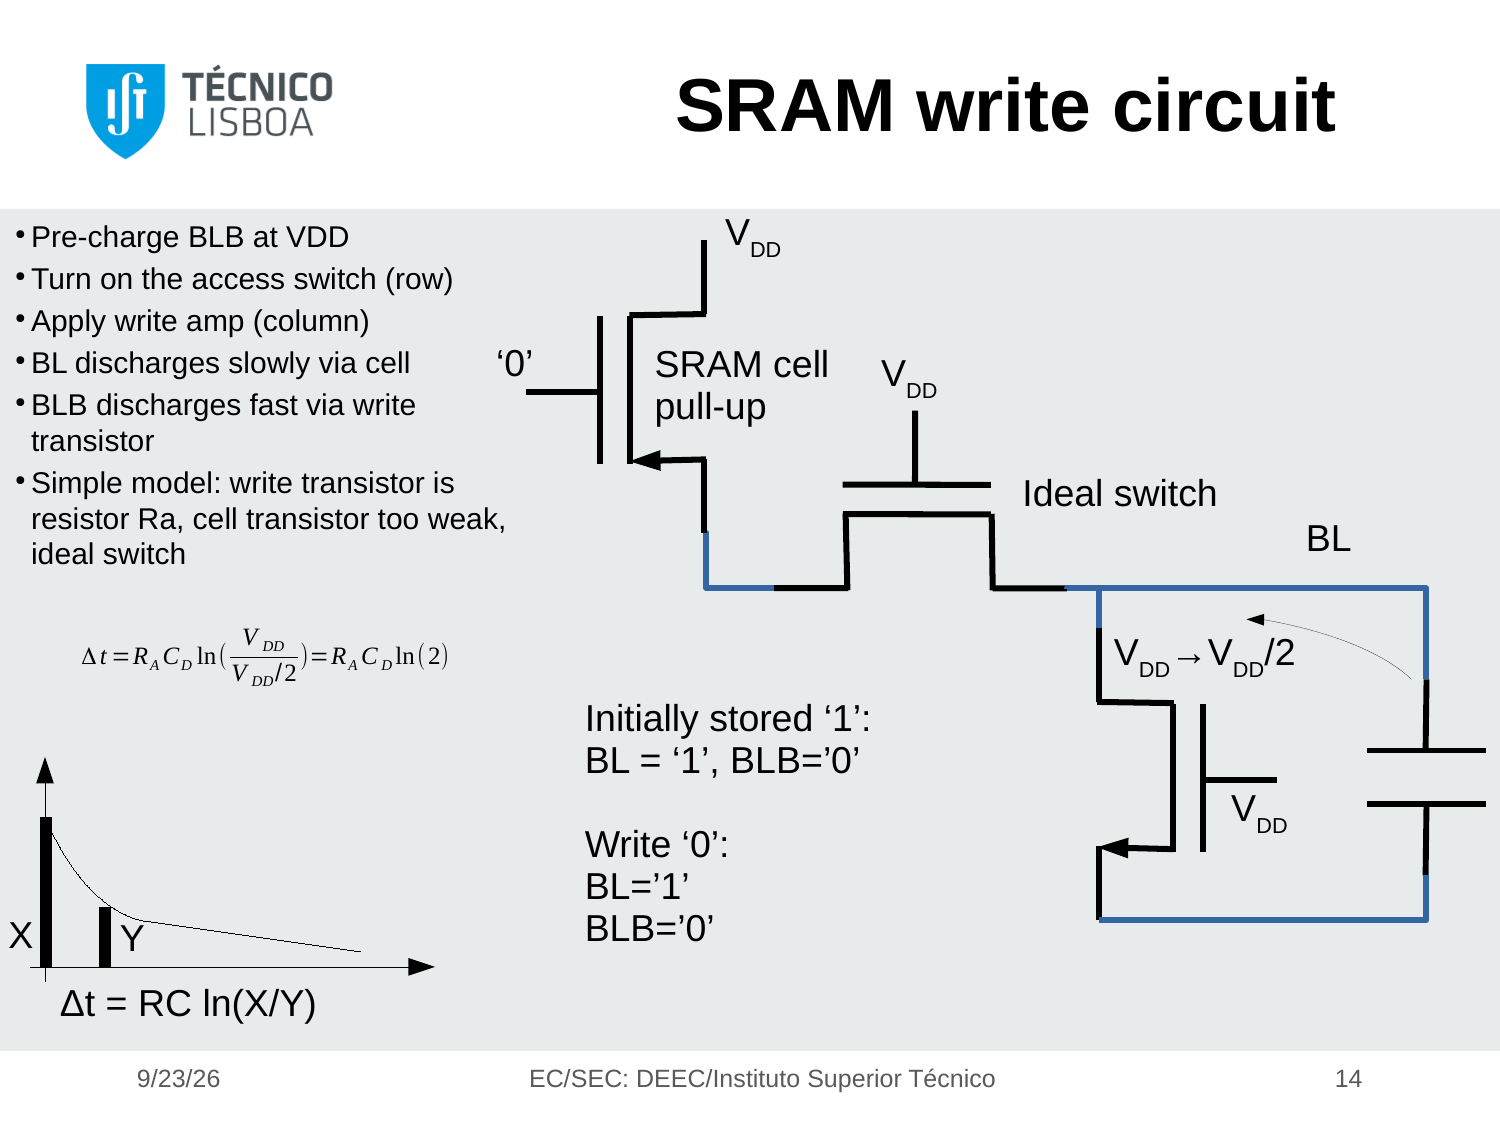

# SRAM write circuit
VDD
Pre-charge BLB at VDD
Turn on the access switch (row)
Apply write amp (column)
BL discharges slowly via cell
BLB discharges fast via write transistor
Simple model: write transistor is resistor Ra, cell transistor too weak, ideal switch
‘0’
SRAM cell
pull-up
VDD
Ideal switch
BL
VDD→VDD/2
Initially stored ‘1’:
BL = ‘1’, BLB=’0’
Write ‘0’:
BL=’1’
BLB=’0’
VDD
X
Y
Δt = RC ln(X/Y)
EC/SEC: DEEC/Instituto Superior Técnico